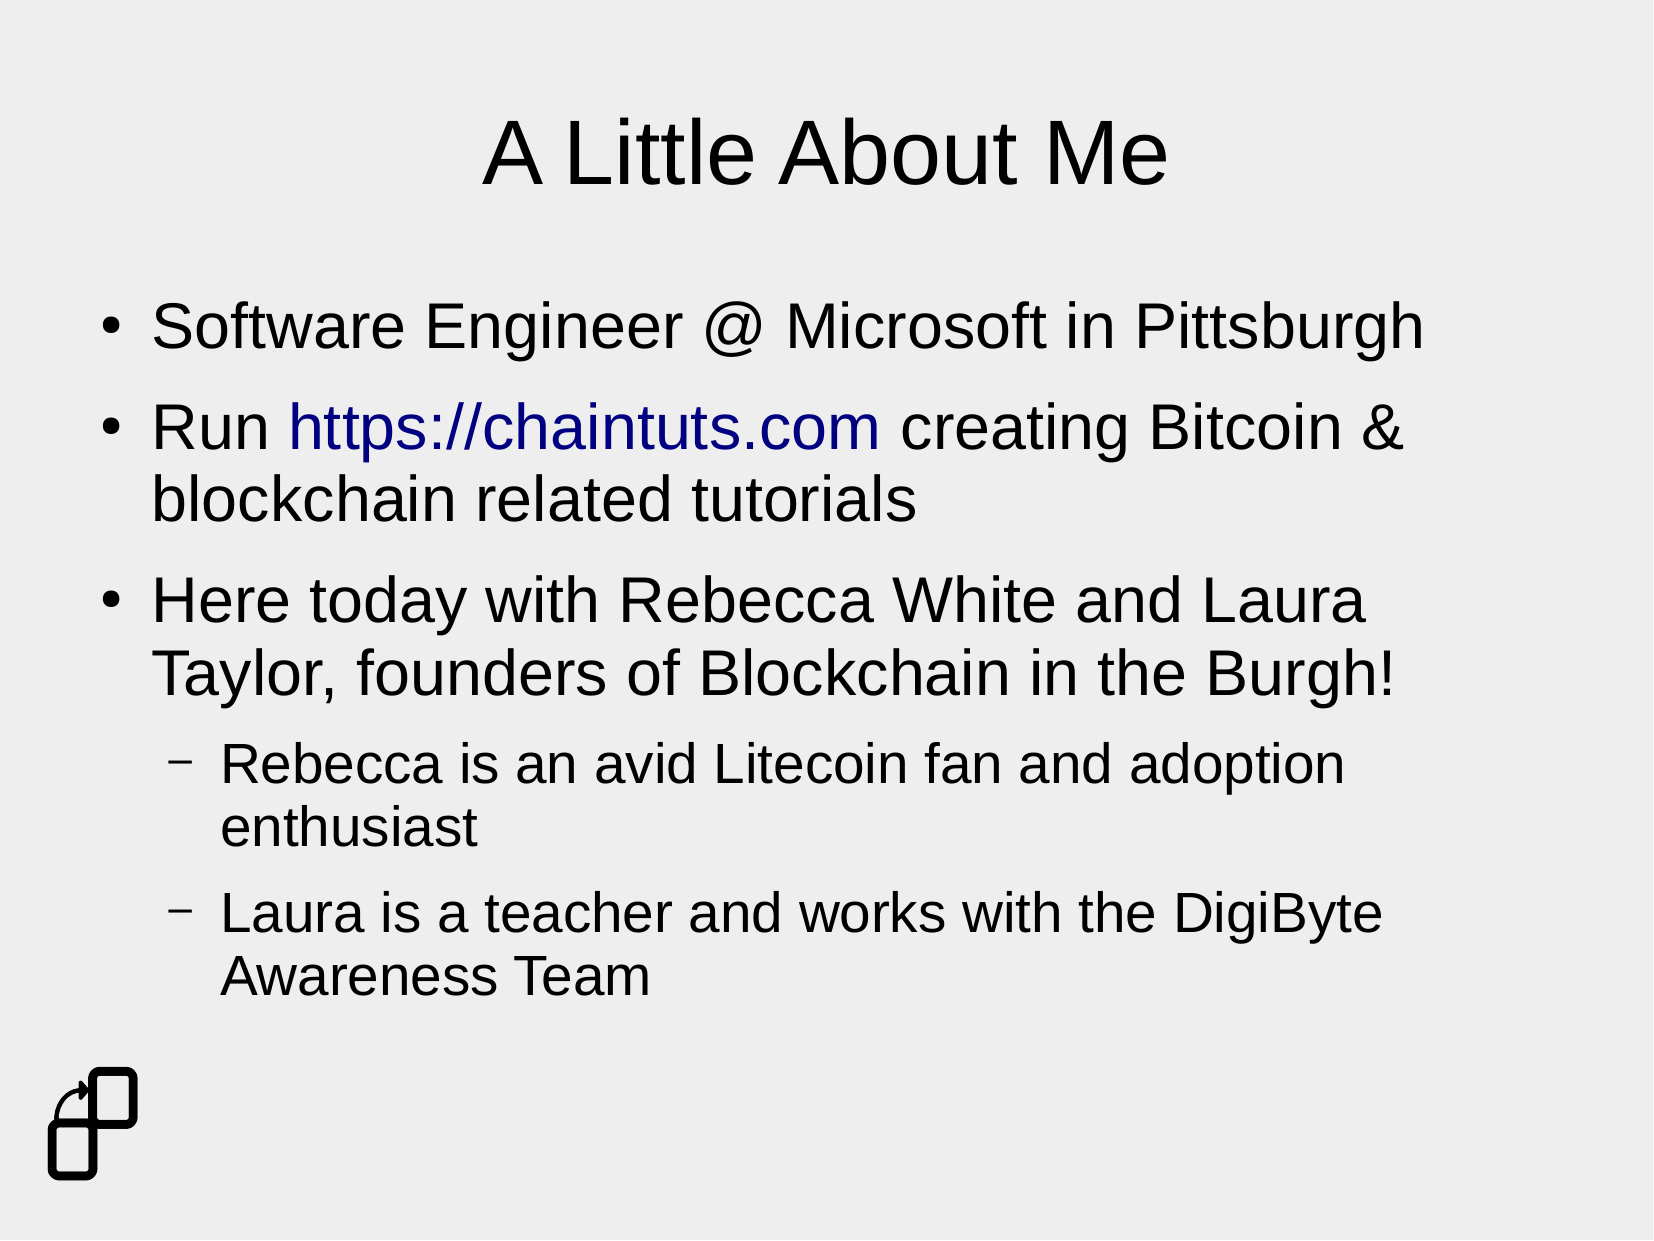

# A Little About Me
Software Engineer @ Microsoft in Pittsburgh
Run https://chaintuts.com creating Bitcoin & blockchain related tutorials
Here today with Rebecca White and Laura Taylor, founders of Blockchain in the Burgh!
Rebecca is an avid Litecoin fan and adoption enthusiast
Laura is a teacher and works with the DigiByte Awareness Team